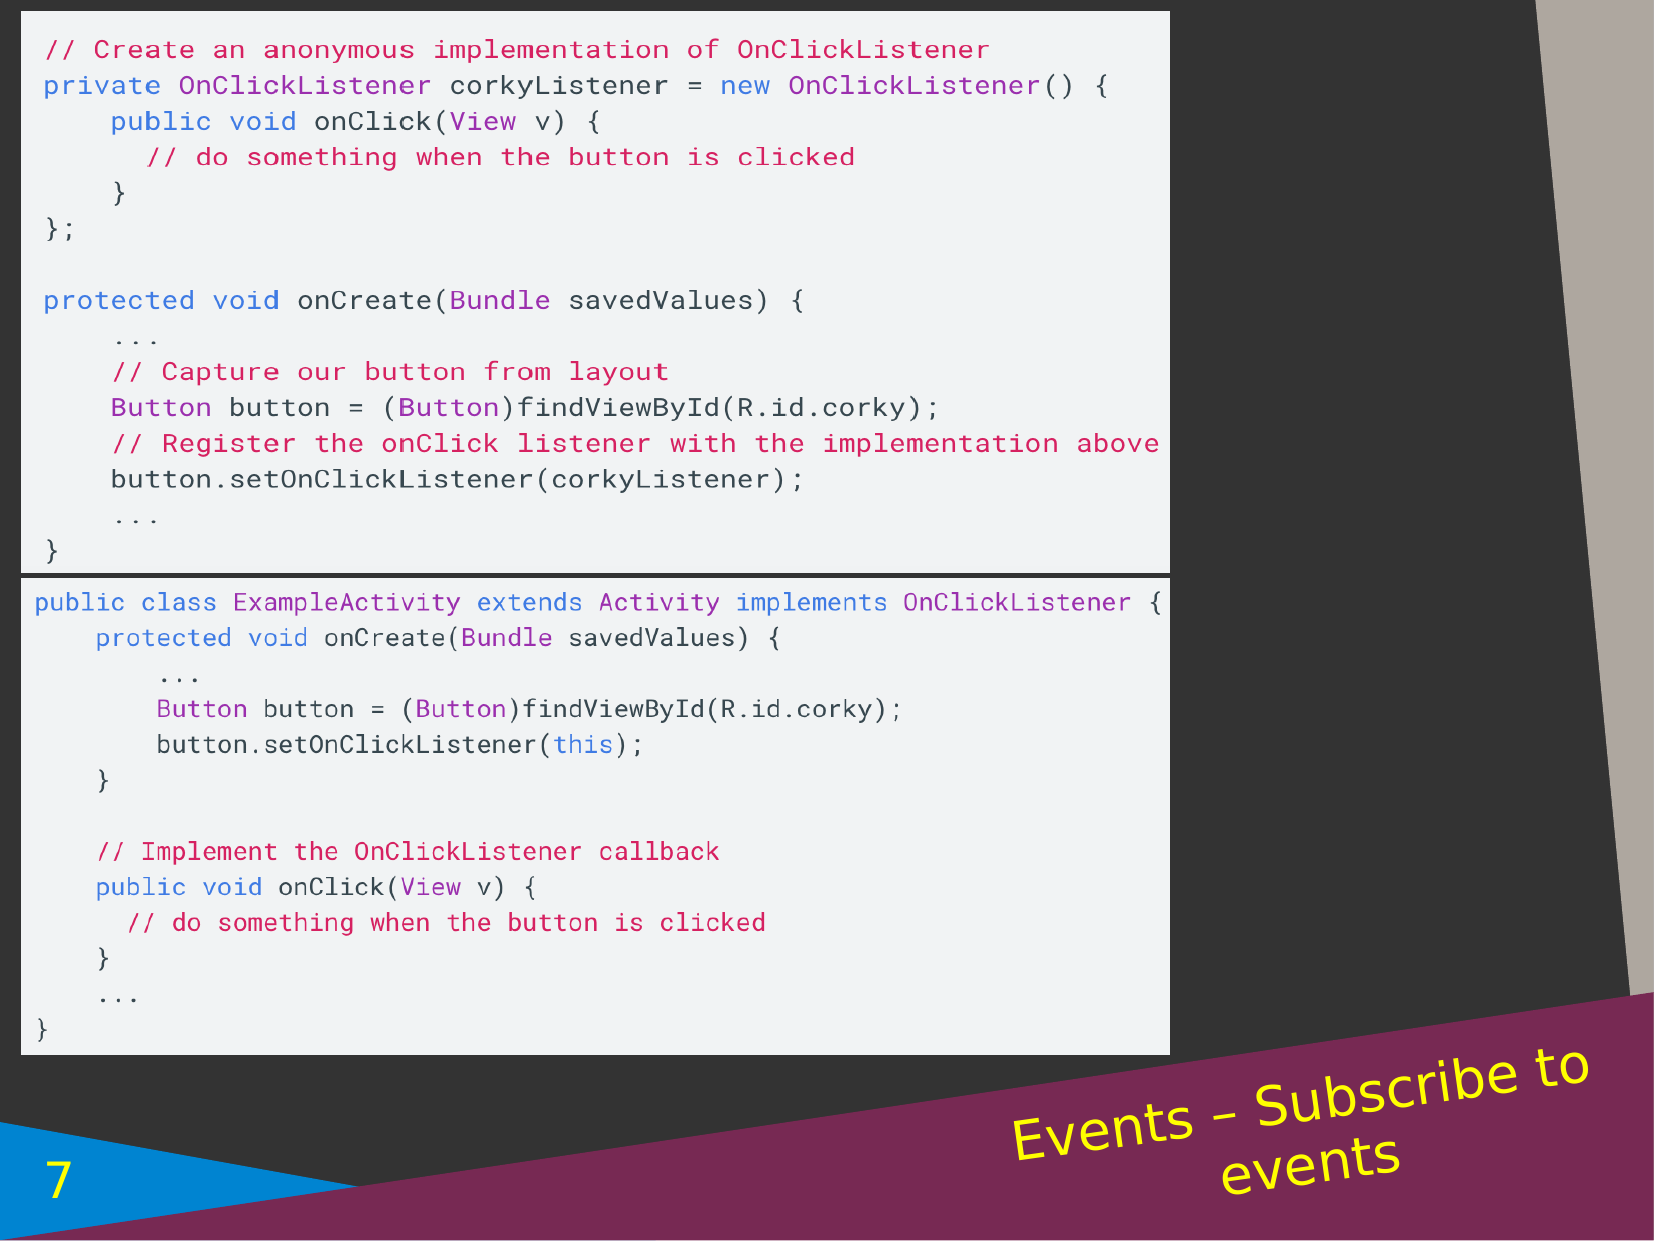

# Events – Subscribe to events
7